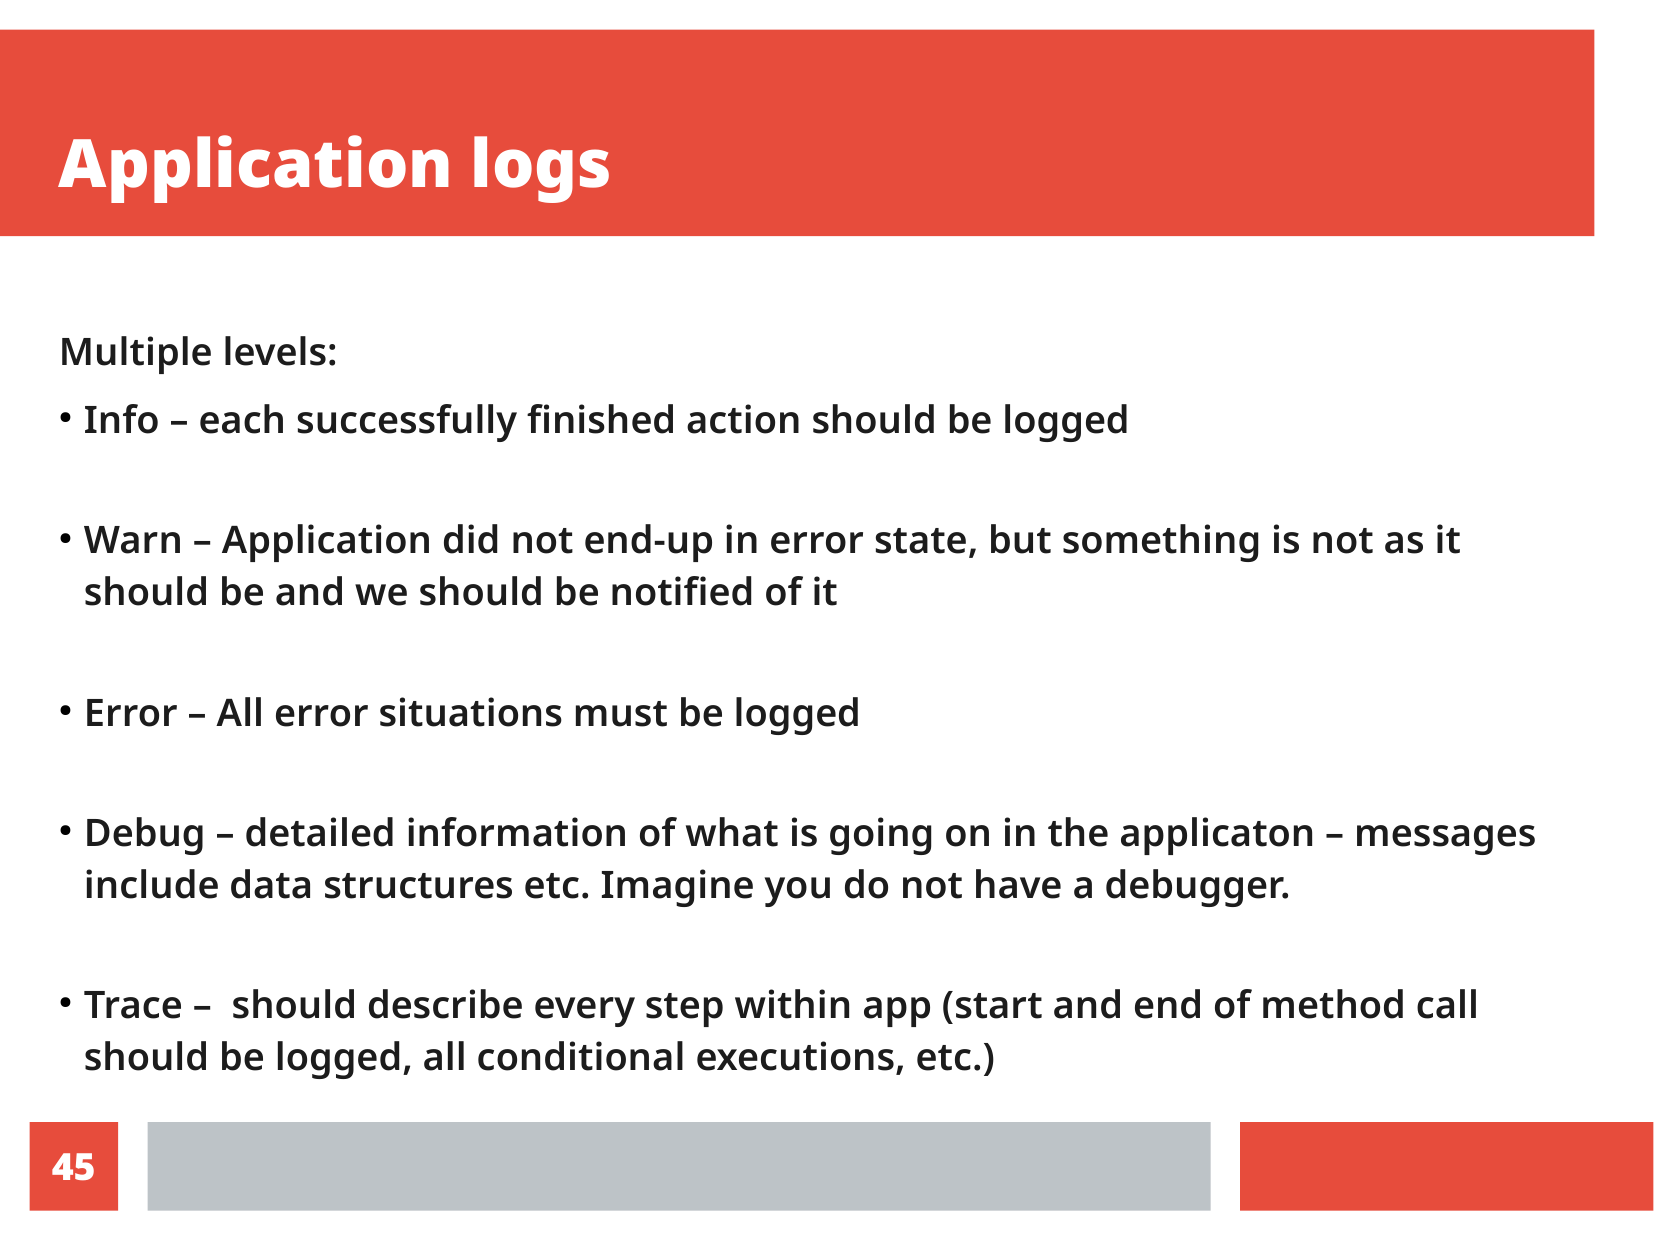

# Application logs
Multiple levels:
Info – each successfully finished action should be logged
Warn – Application did not end-up in error state, but something is not as it should be and we should be notified of it
Error – All error situations must be logged
Debug – detailed information of what is going on in the applicaton – messages include data structures etc. Imagine you do not have a debugger.
Trace – should describe every step within app (start and end of method call should be logged, all conditional executions, etc.)
45